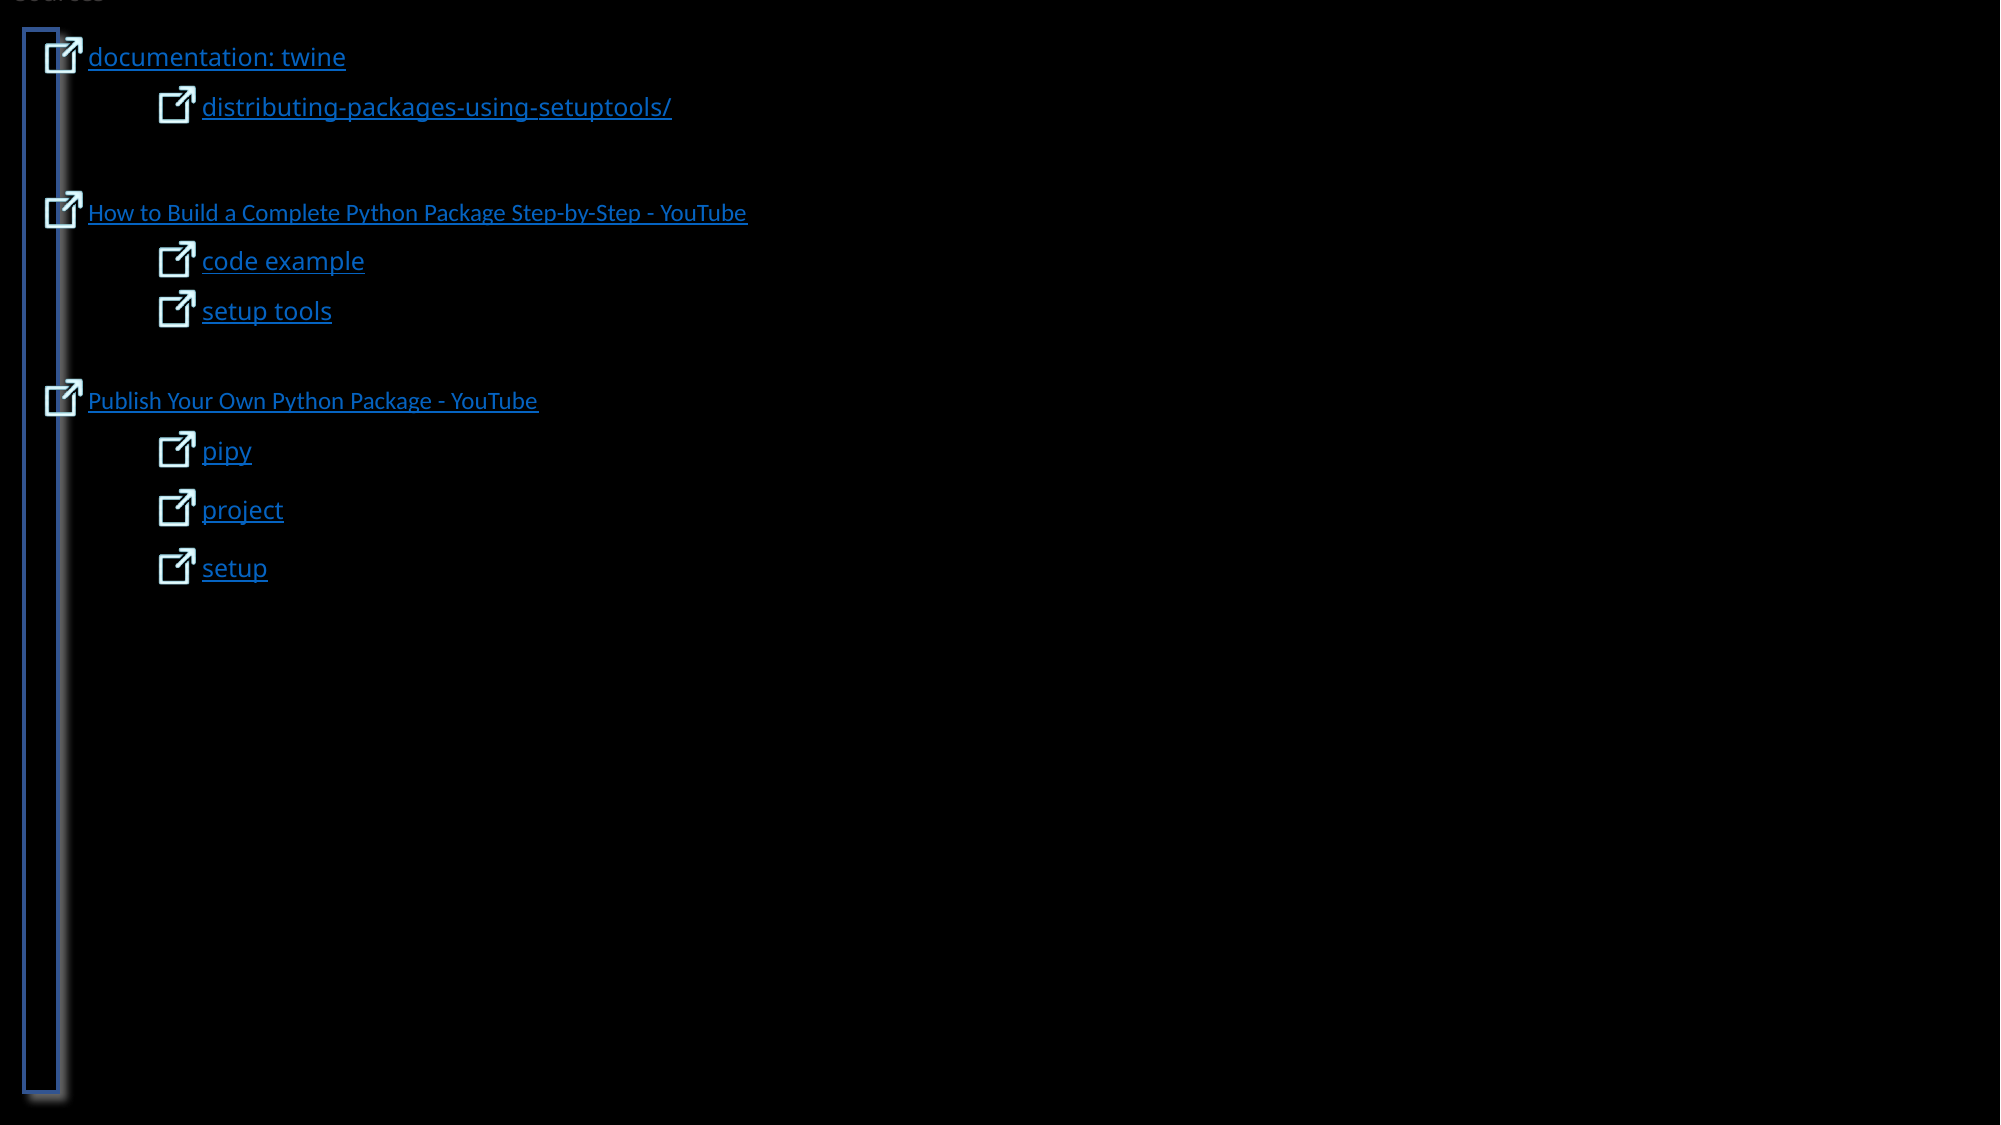

# 1.2 sources
documentation: twine
distributing-packages-using-setuptools/
How to Build a Complete Python Package Step-by-Step - YouTube
code example
setup tools
Publish Your Own Python Package - YouTube
pipy
project
setup